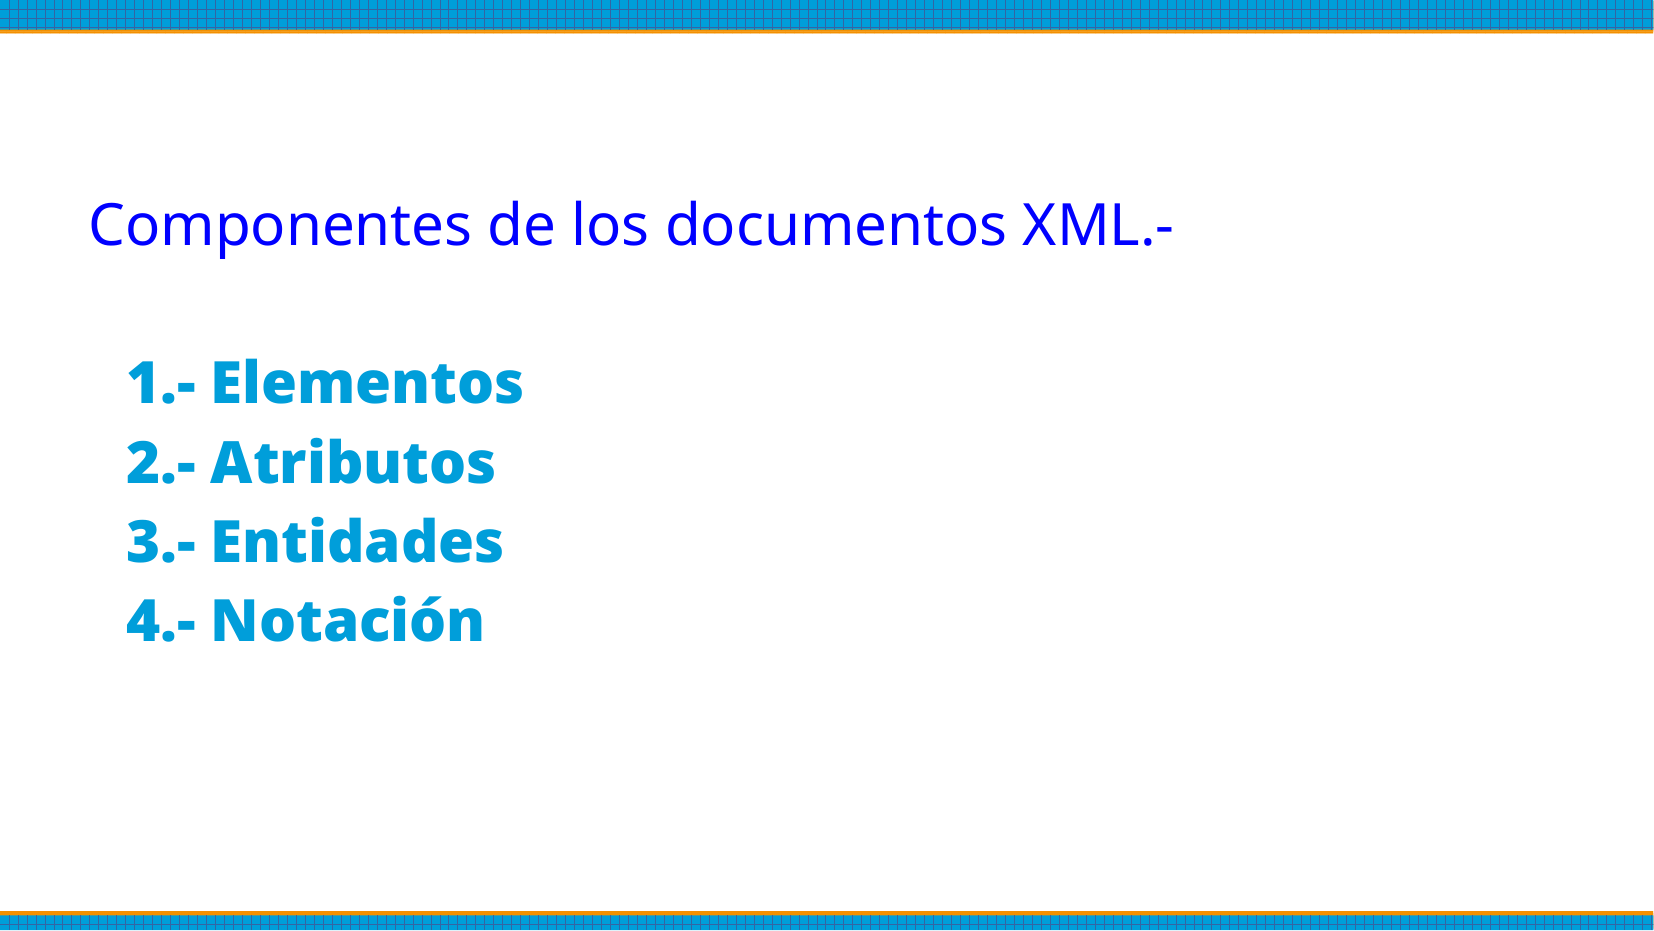

# Componentes de los documentos XML.-
1.- Elementos
2.- Atributos
3.- Entidades
4.- Notación